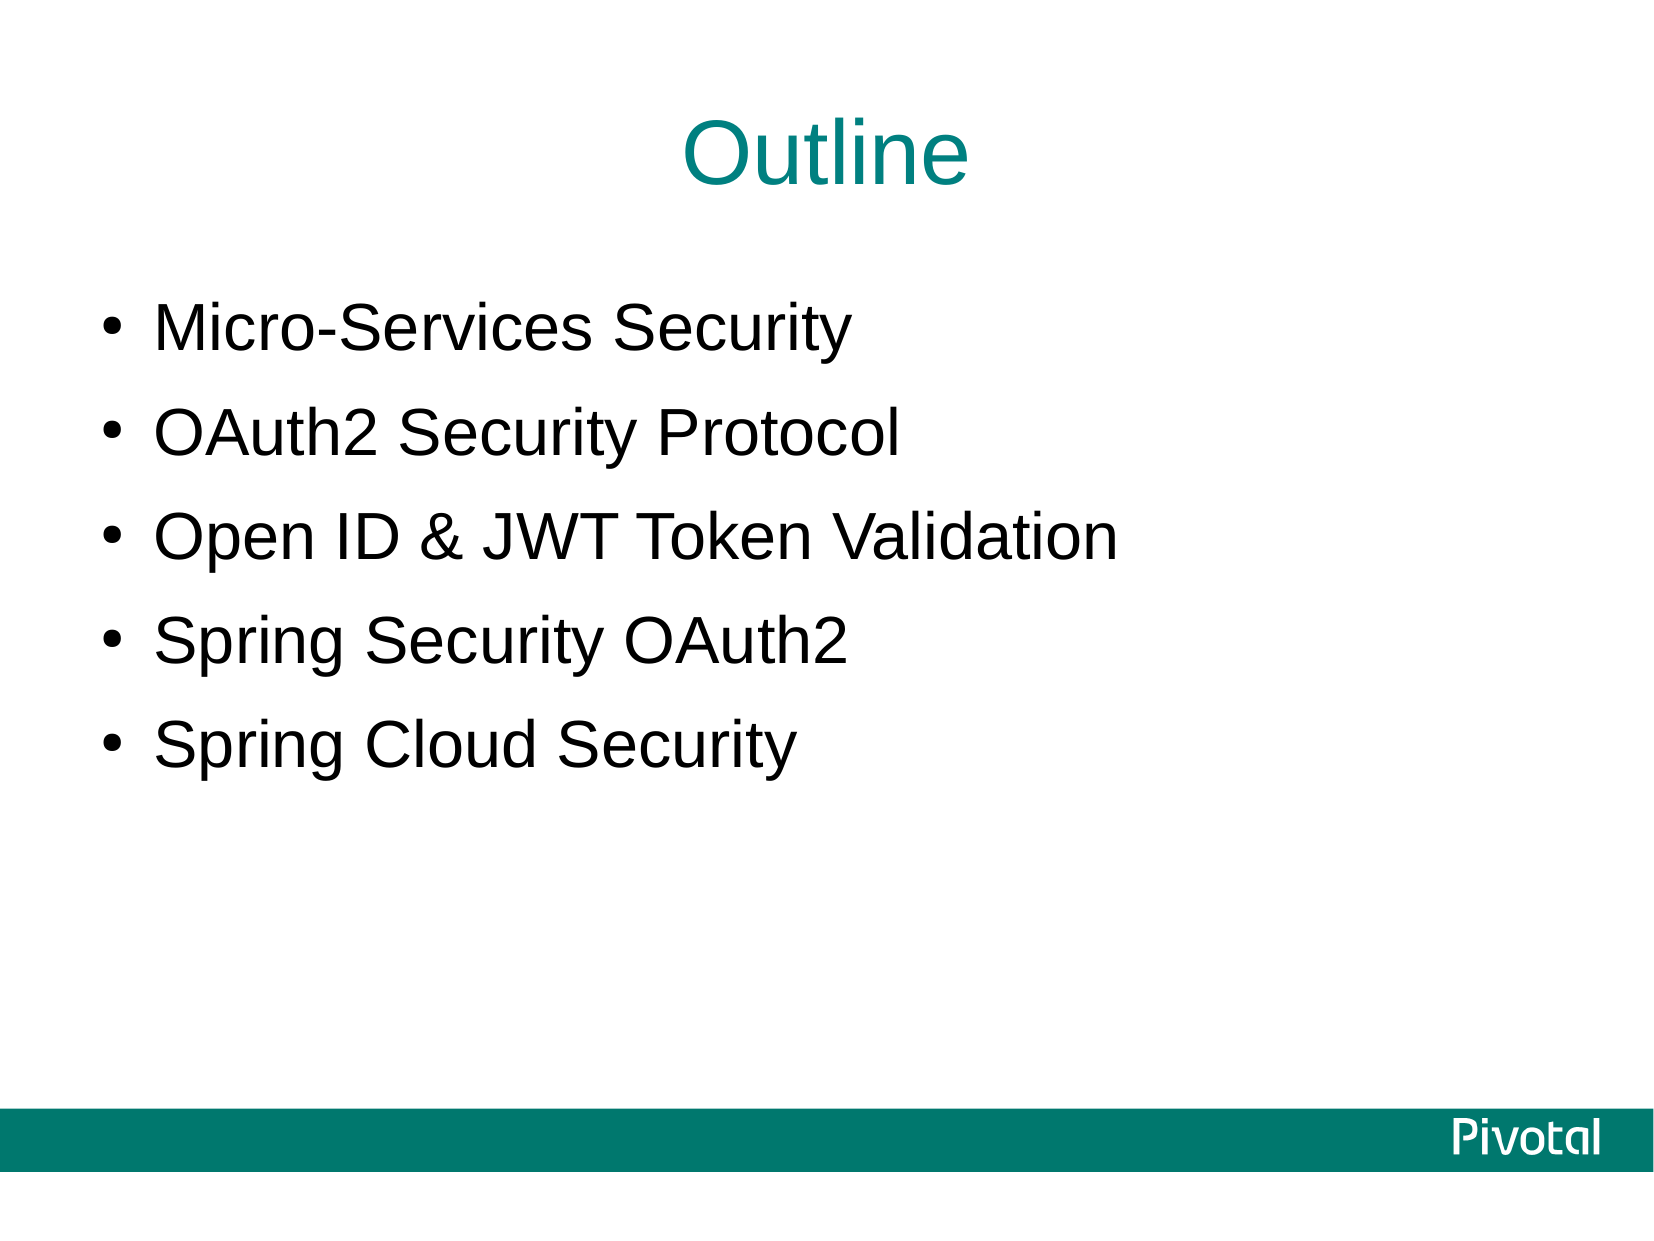

# Outline
Micro-Services Security
OAuth2 Security Protocol
Open ID & JWT Token Validation
Spring Security OAuth2
Spring Cloud Security